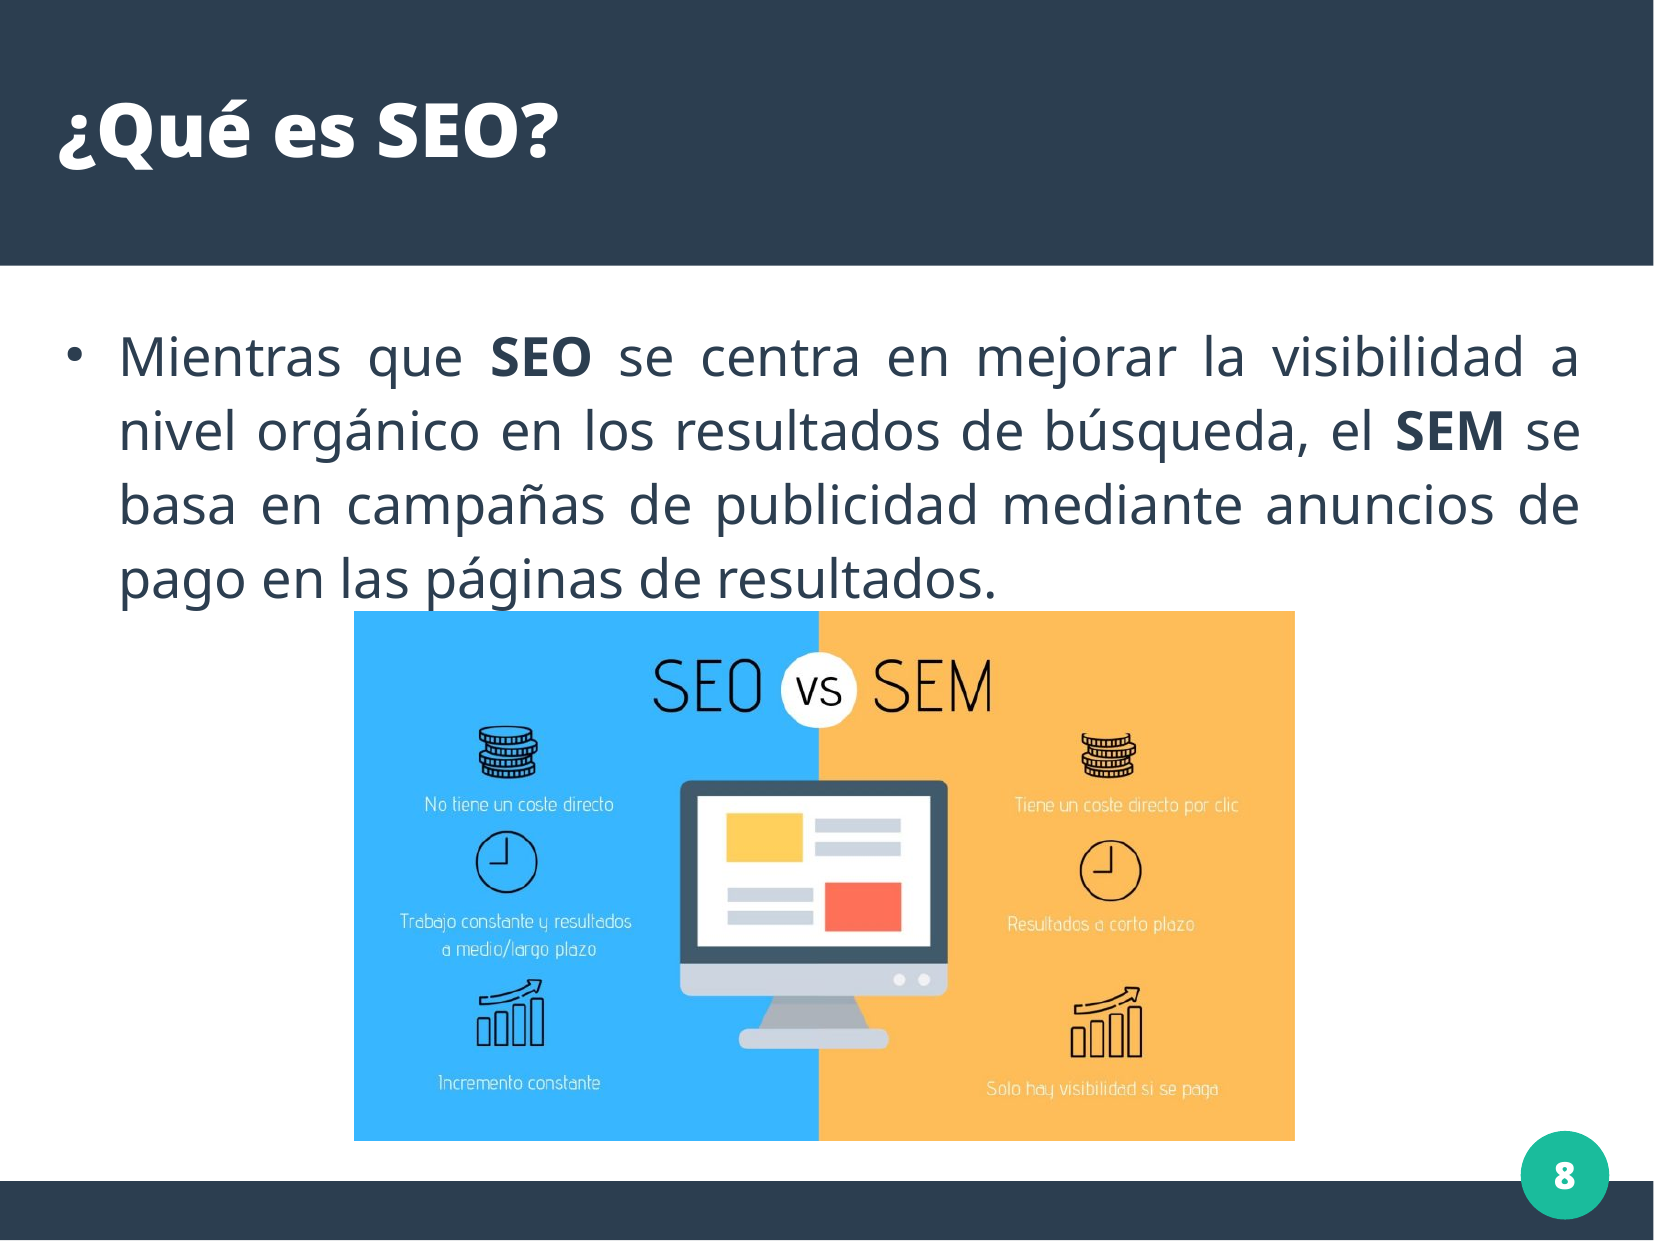

# ¿Qué es SEO?
Mientras que SEO se centra en mejorar la visibilidad a nivel orgánico en los resultados de búsqueda, el SEM se basa en campañas de publicidad mediante anuncios de pago en las páginas de resultados.
8